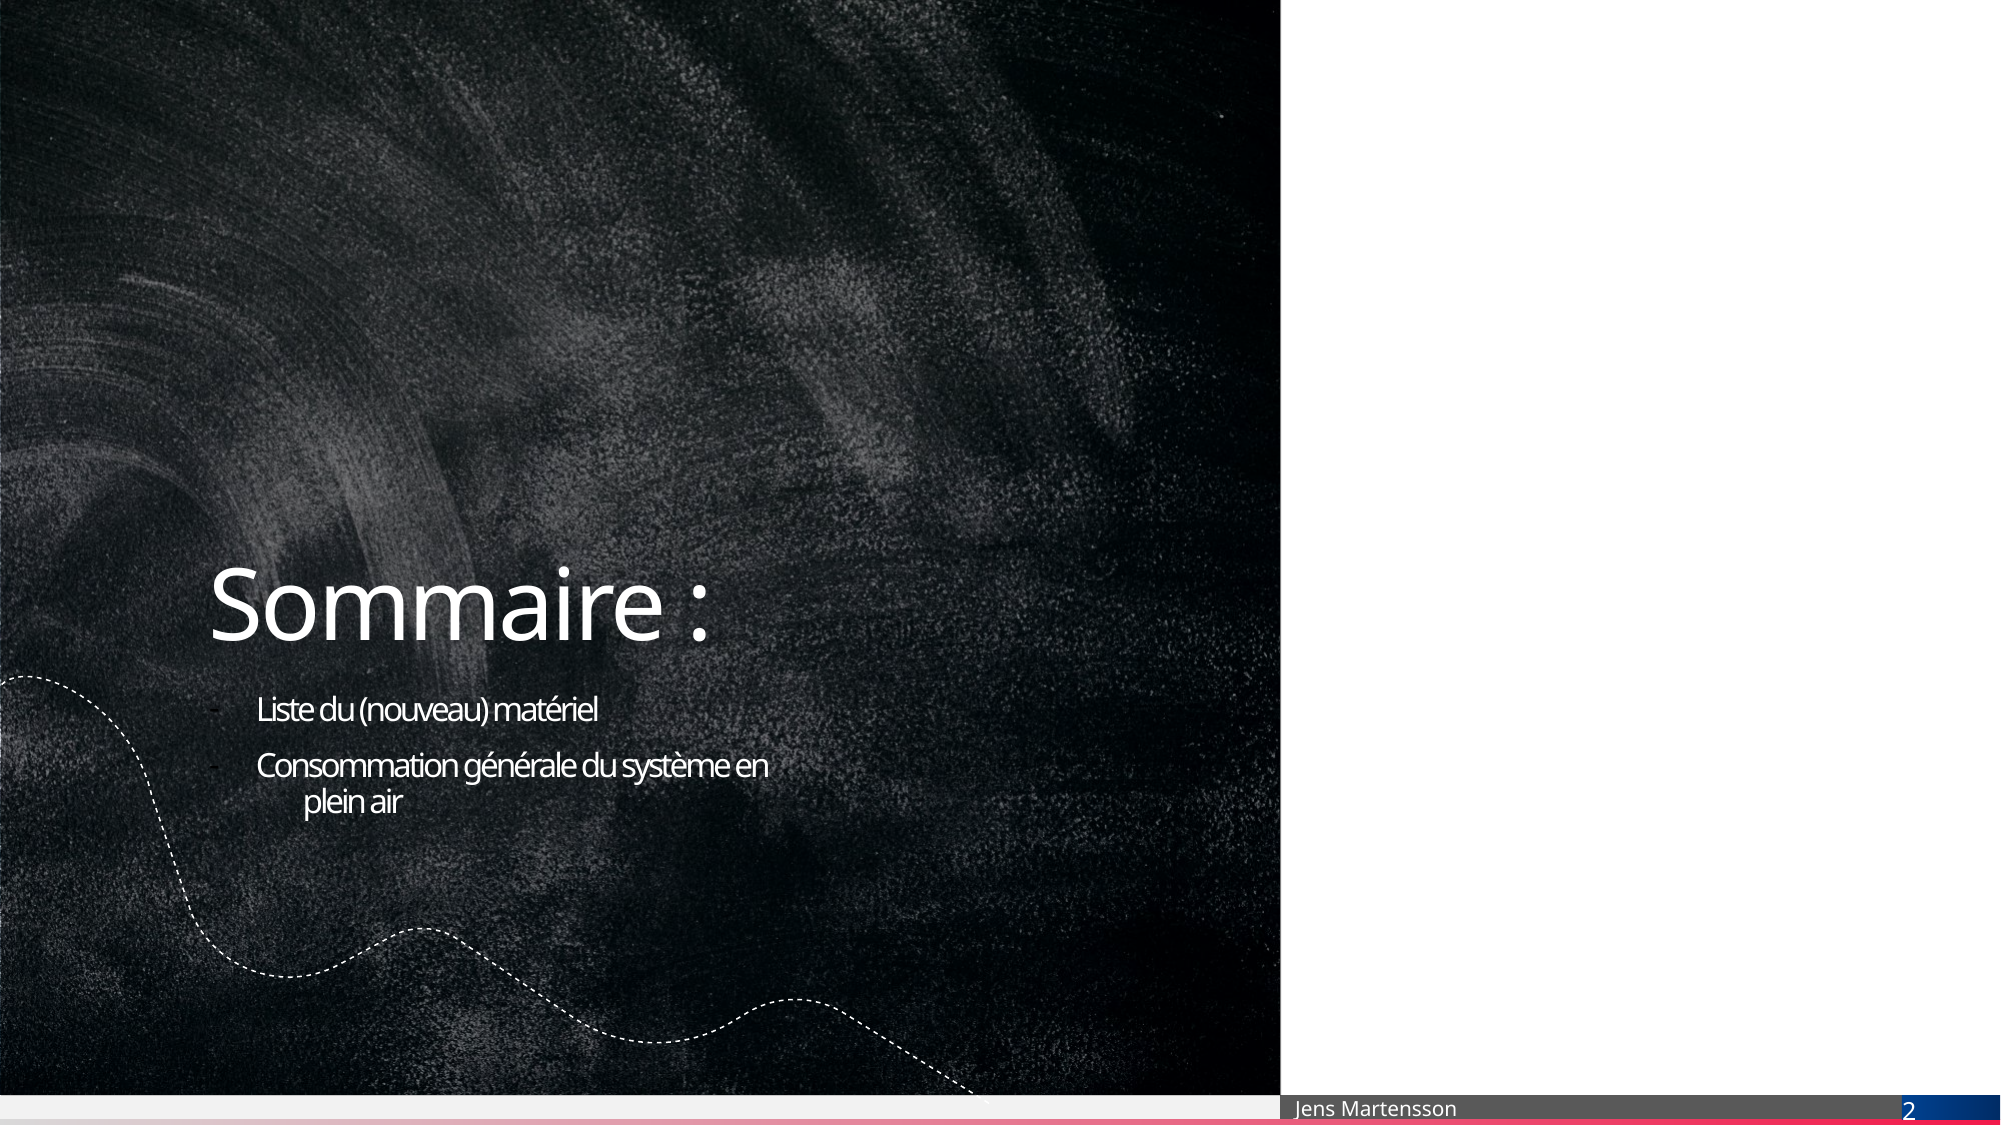

# Sommaire :
Liste du (nouveau) matériel
Consommation générale du système en plein air